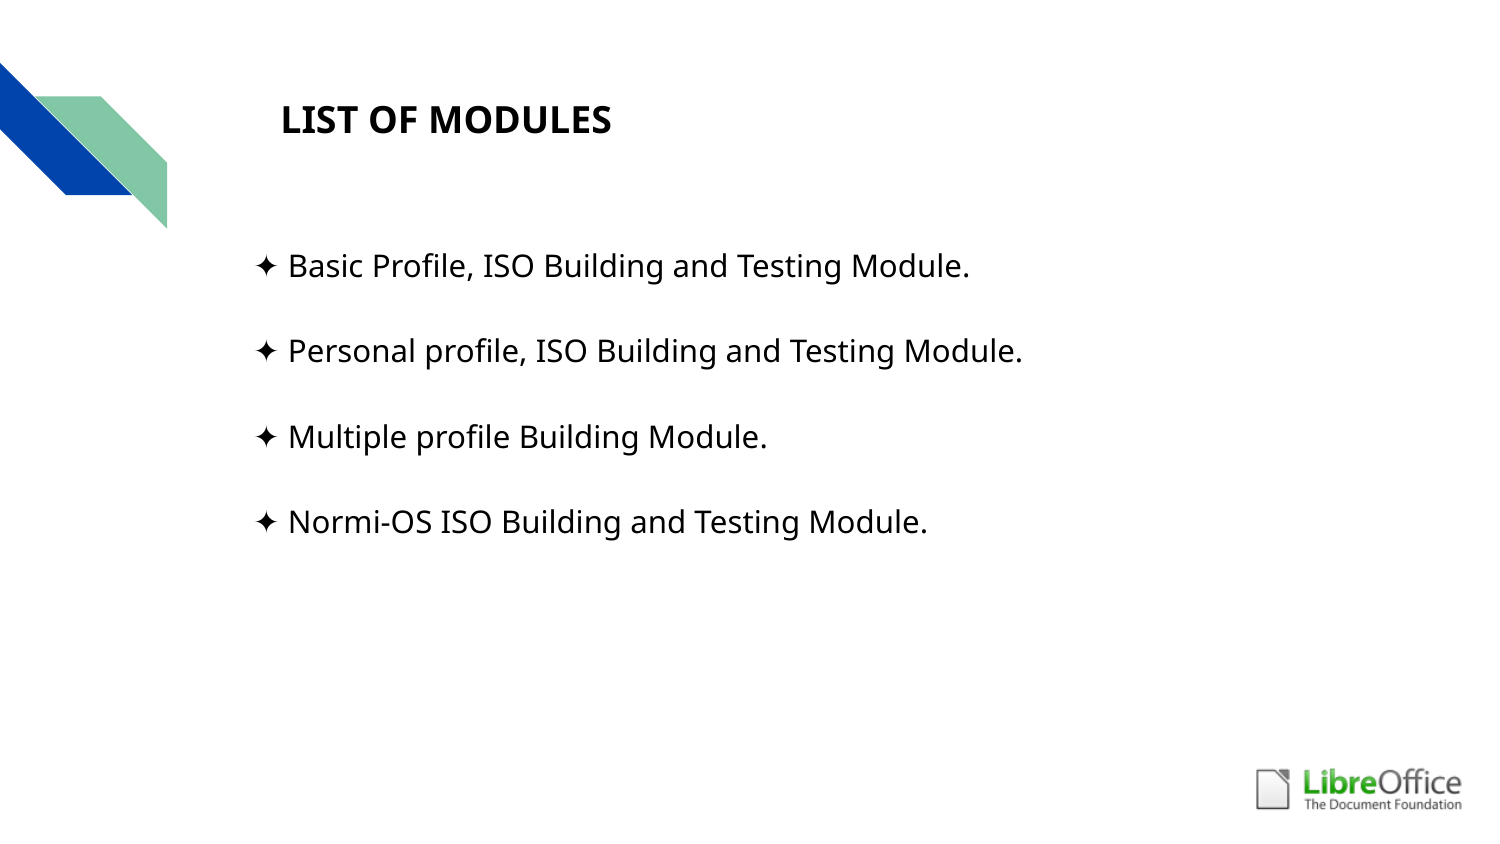

LIST OF MODULES
✦ Basic Profile, ISO Building and Testing Module.
✦ Personal profile, ISO Building and Testing Module.
✦ Multiple profile Building Module.
✦ Normi-OS ISO Building and Testing Module.